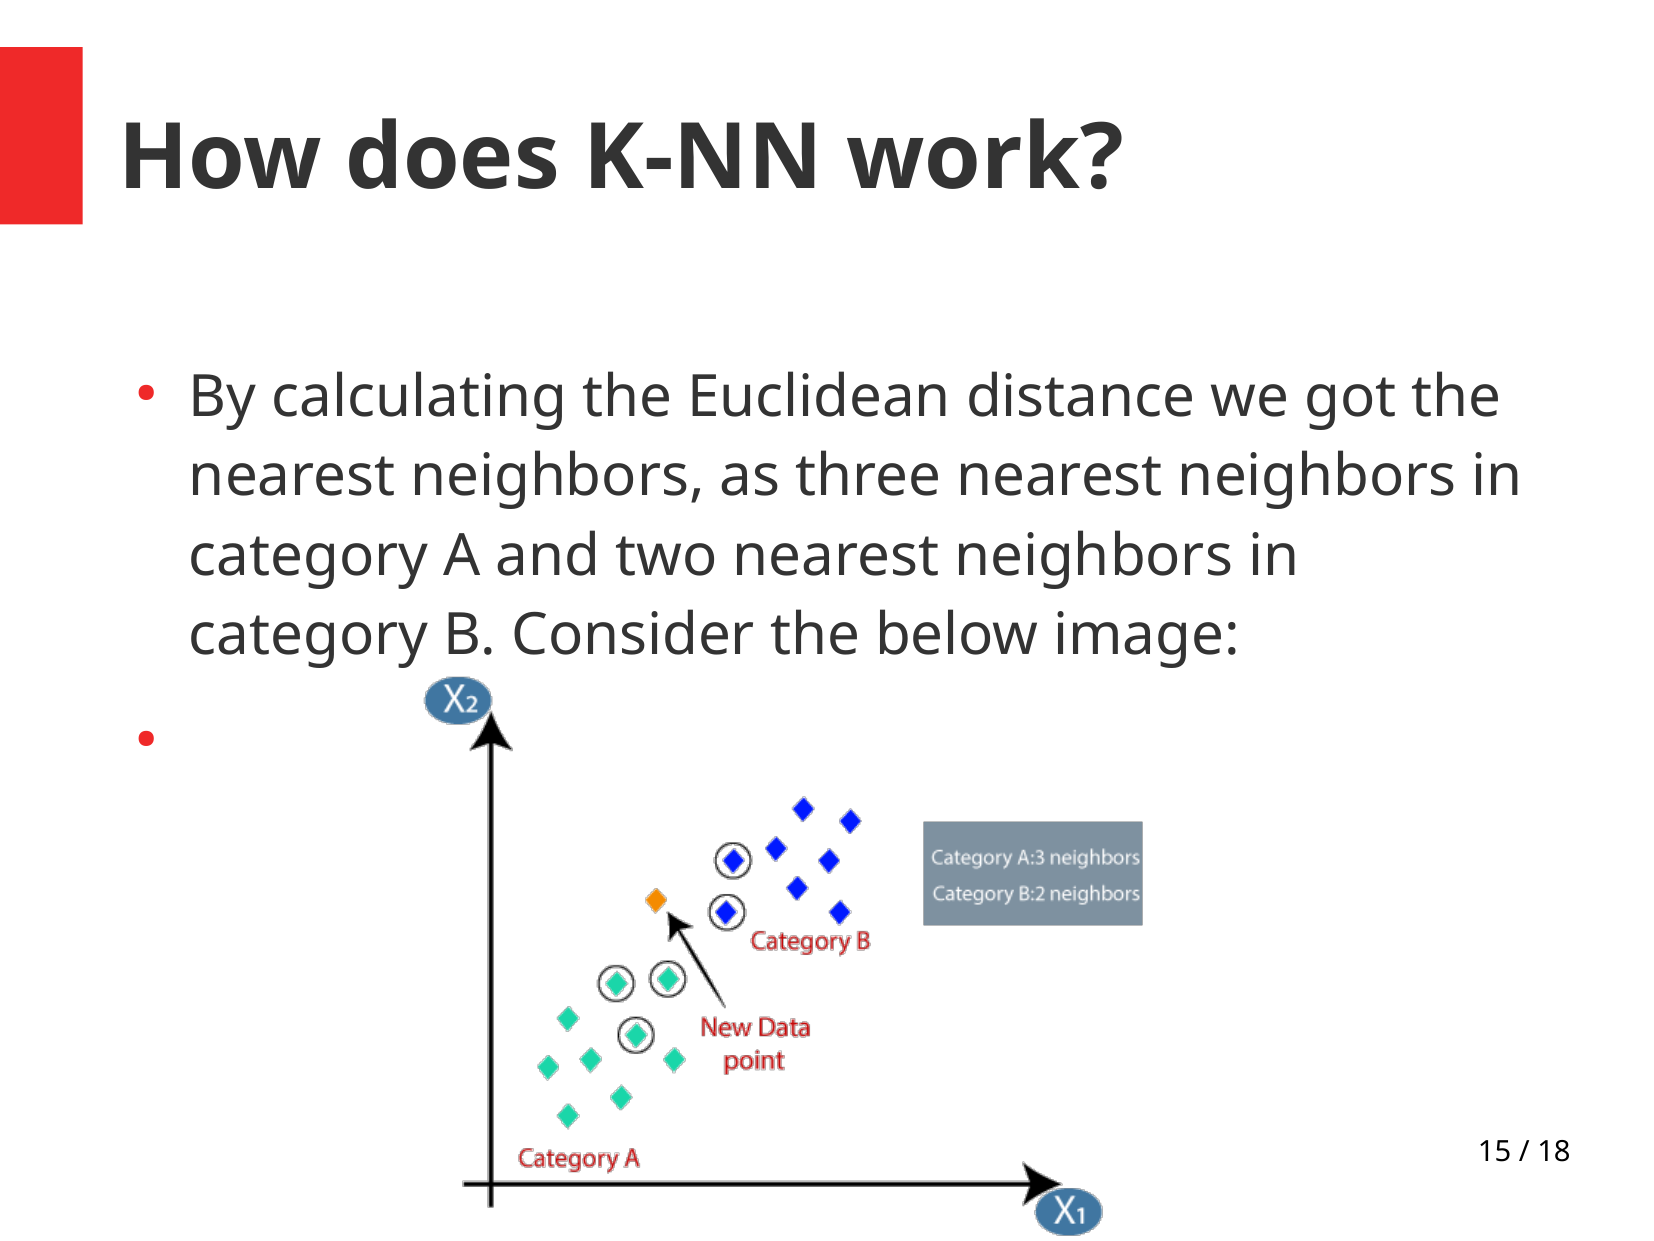

# How does K-NN work?
By calculating the Euclidean distance we got the nearest neighbors, as three nearest neighbors in category A and two nearest neighbors in category B. Consider the below image:
15